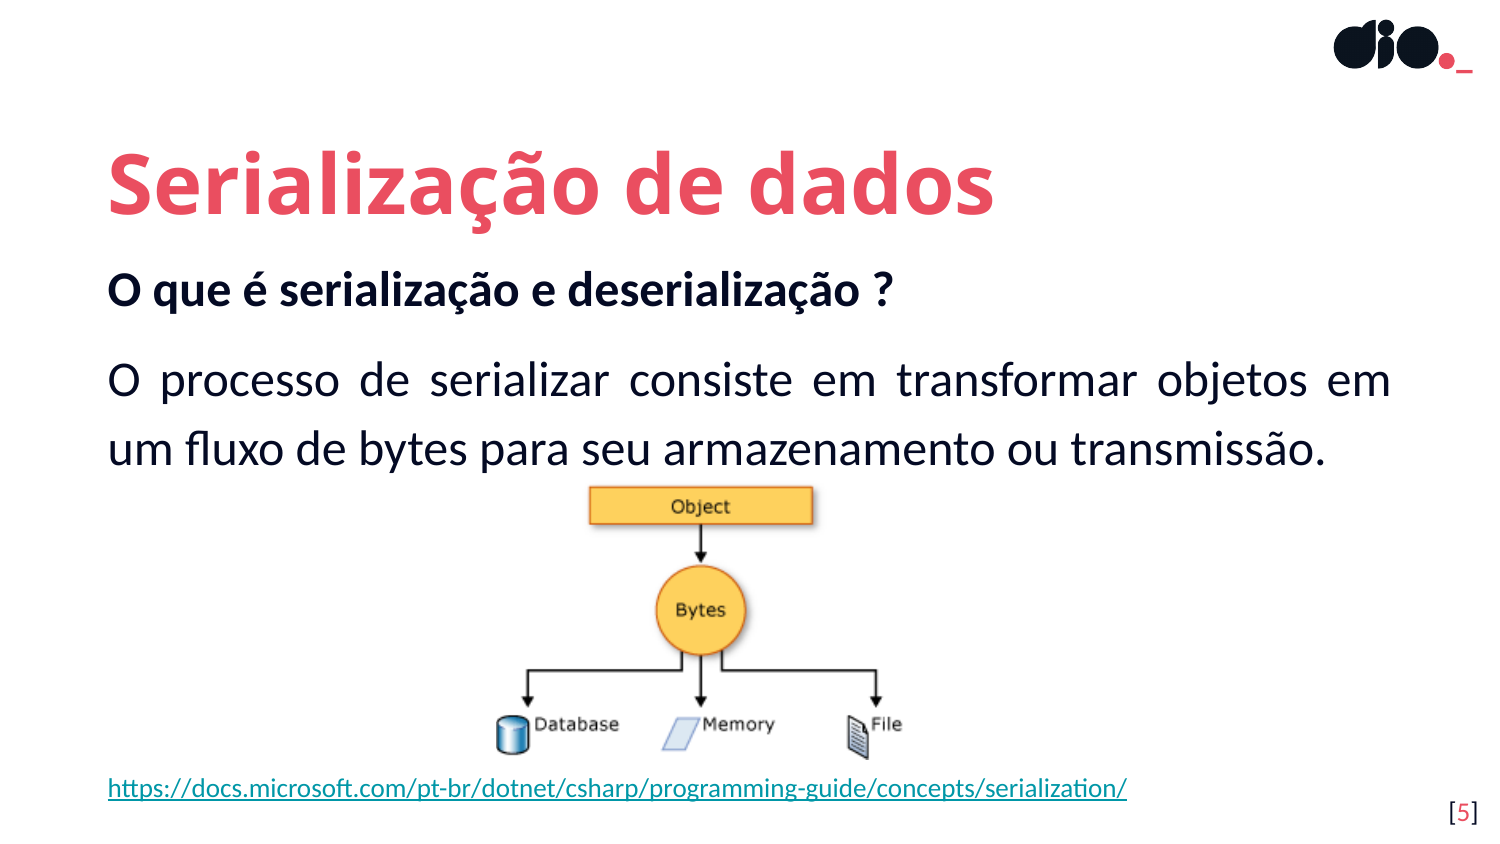

Serialização de dados
O que é serialização e deserialização ?
O processo de serializar consiste em transformar objetos em um fluxo de bytes para seu armazenamento ou transmissão.
https://docs.microsoft.com/pt-br/dotnet/csharp/programming-guide/concepts/serialization/